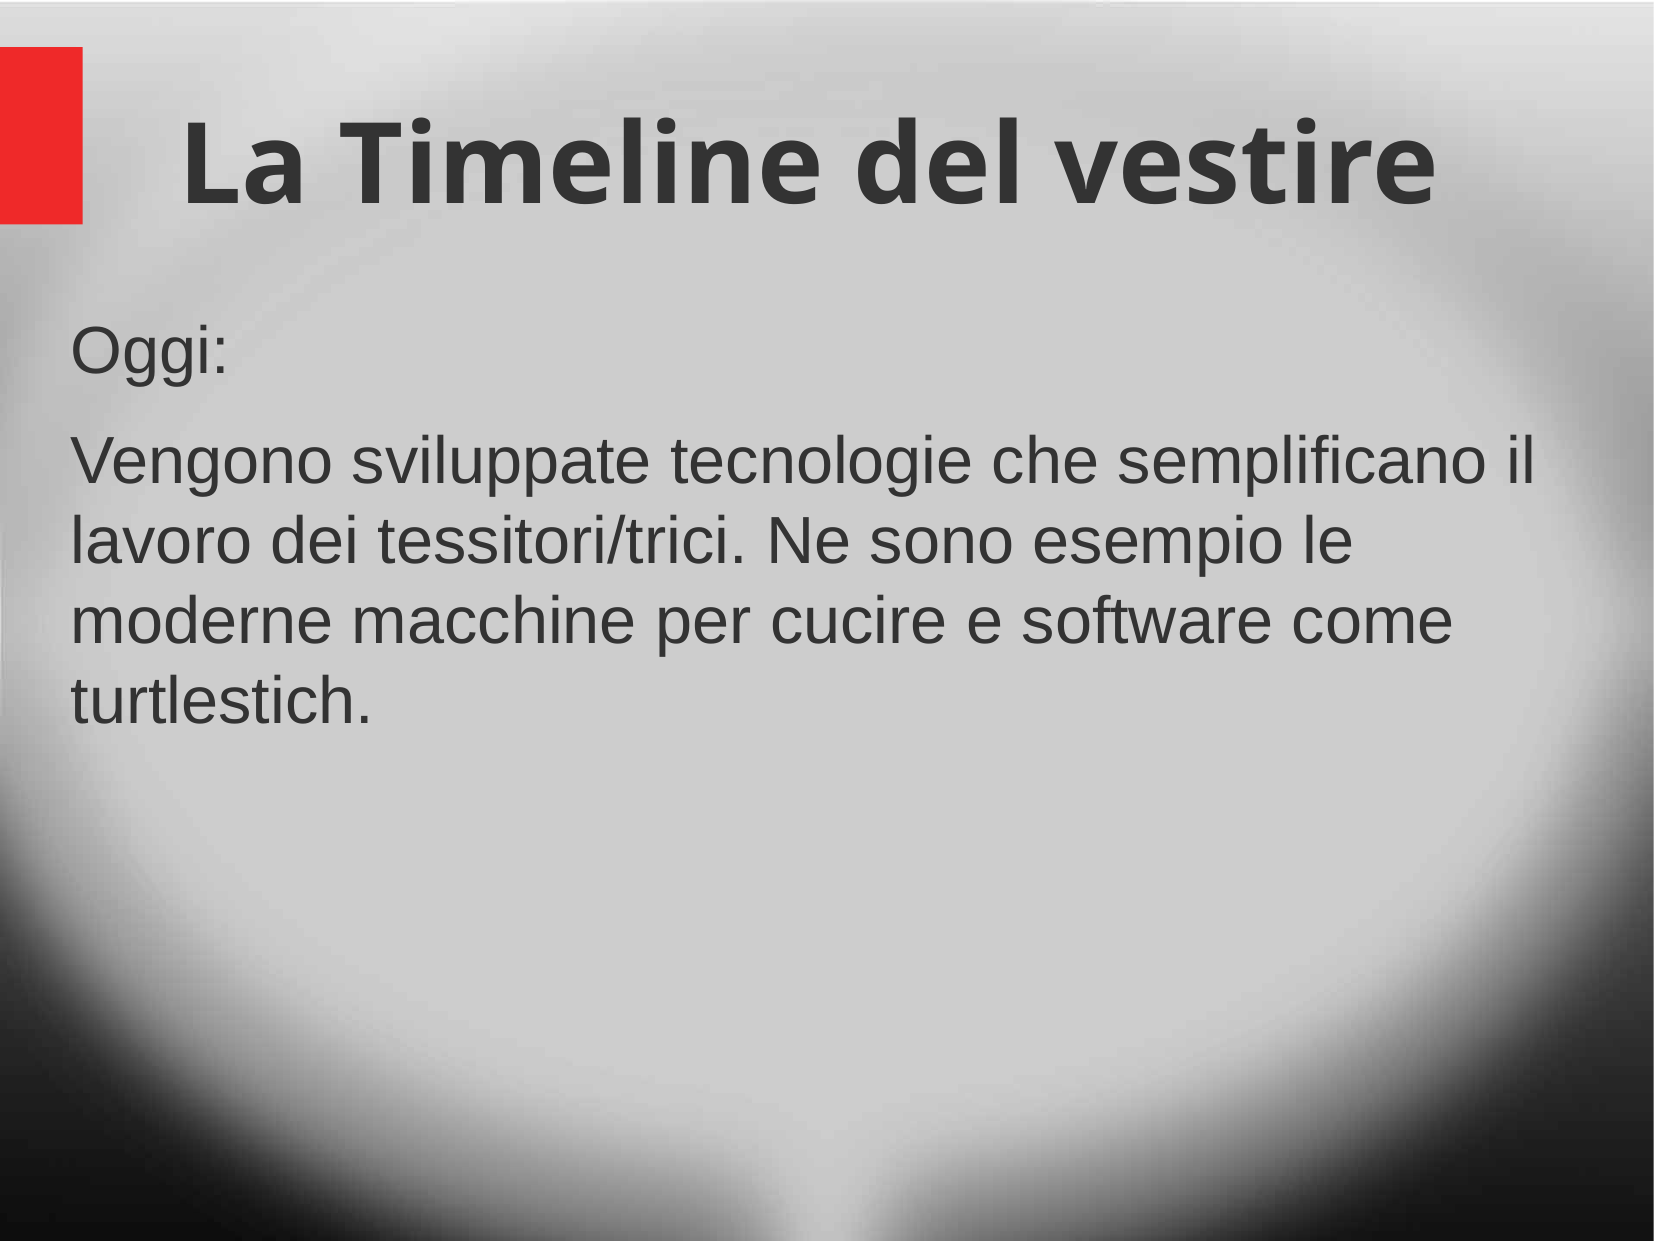

# La Timeline del vestire
Oggi:
Vengono sviluppate tecnologie che semplificano il lavoro dei tessitori/trici. Ne sono esempio le moderne macchine per cucire e software come turtlestich.